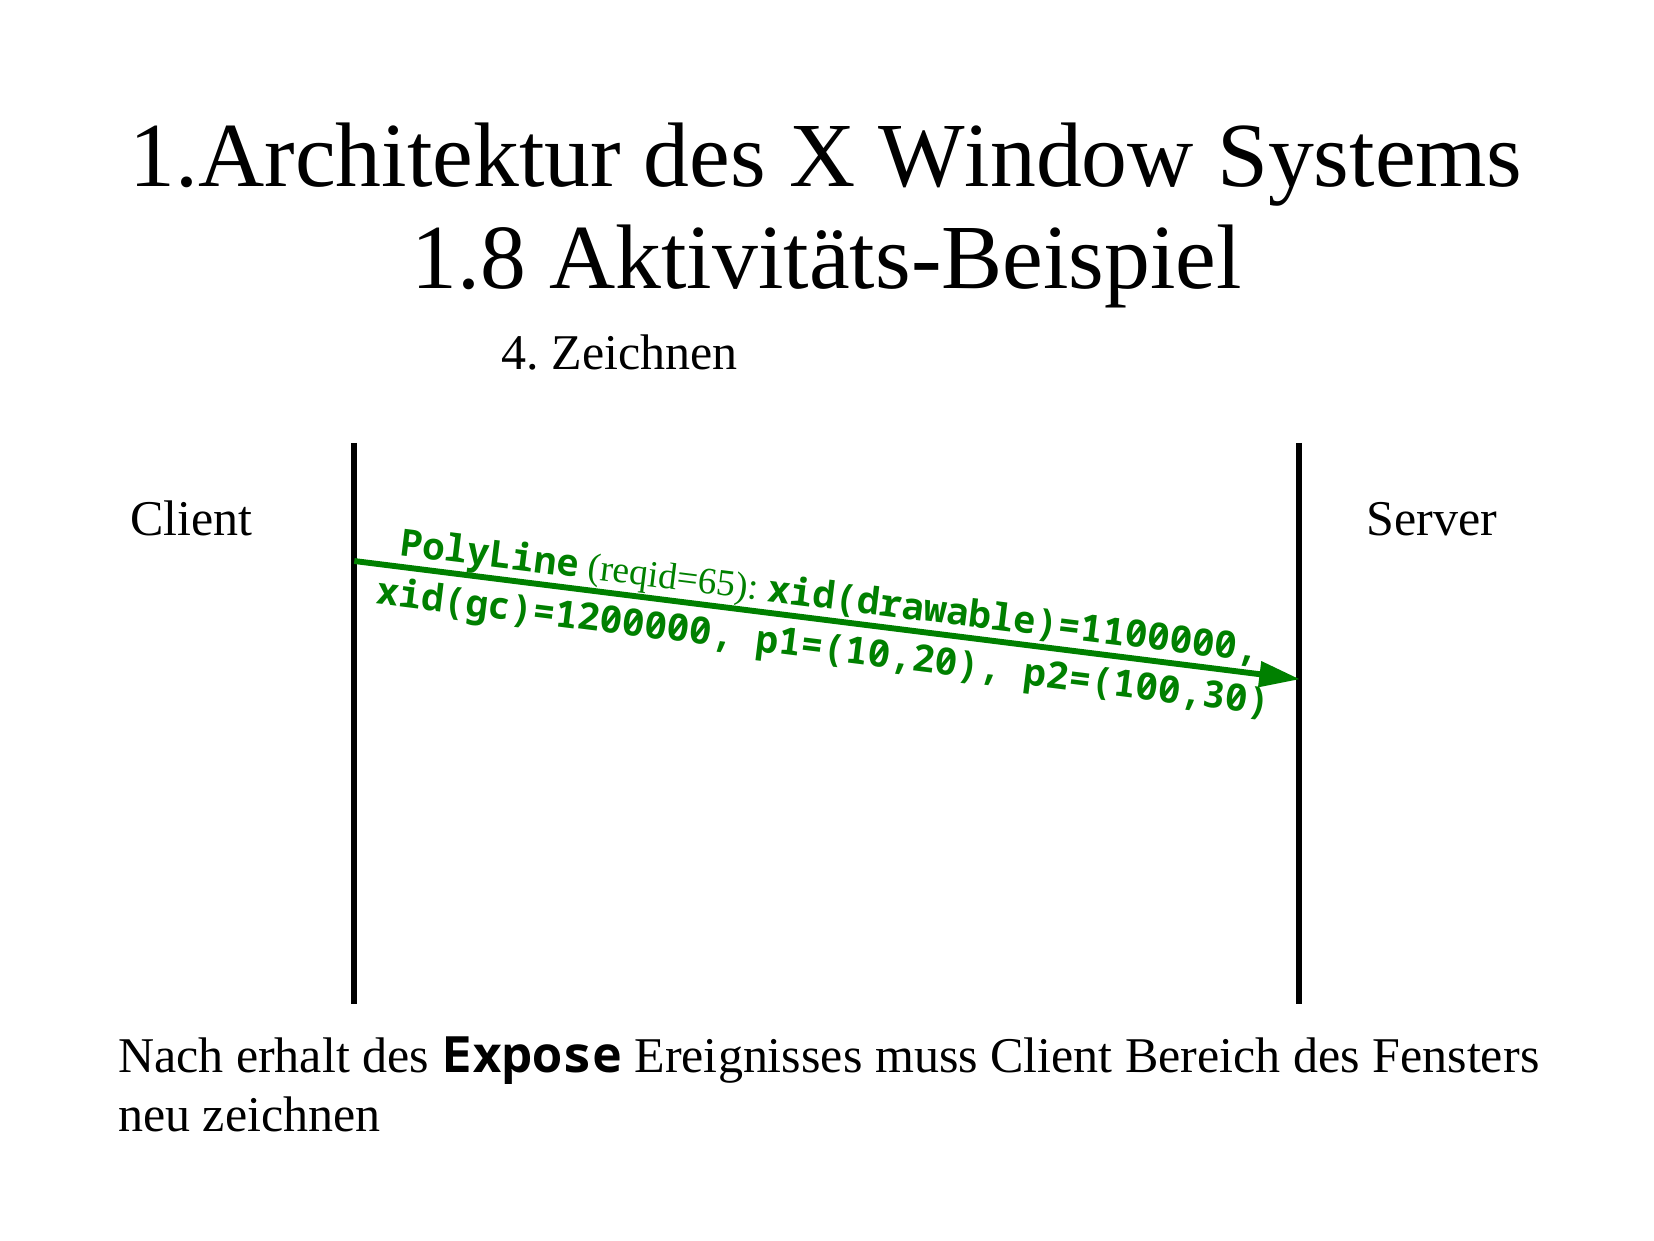

# 1.Architektur des X Window Systems 1.8 Aktivitäts-Beispiel
4. Zeichnen
Client
Server
PolyLine (reqid=65): xid(drawable)=1100000,
xid(gc)=1200000, p1=(10,20), p2=(100,30)
Nach erhalt des Expose Ereignisses muss Client Bereich des Fensters neu zeichnen